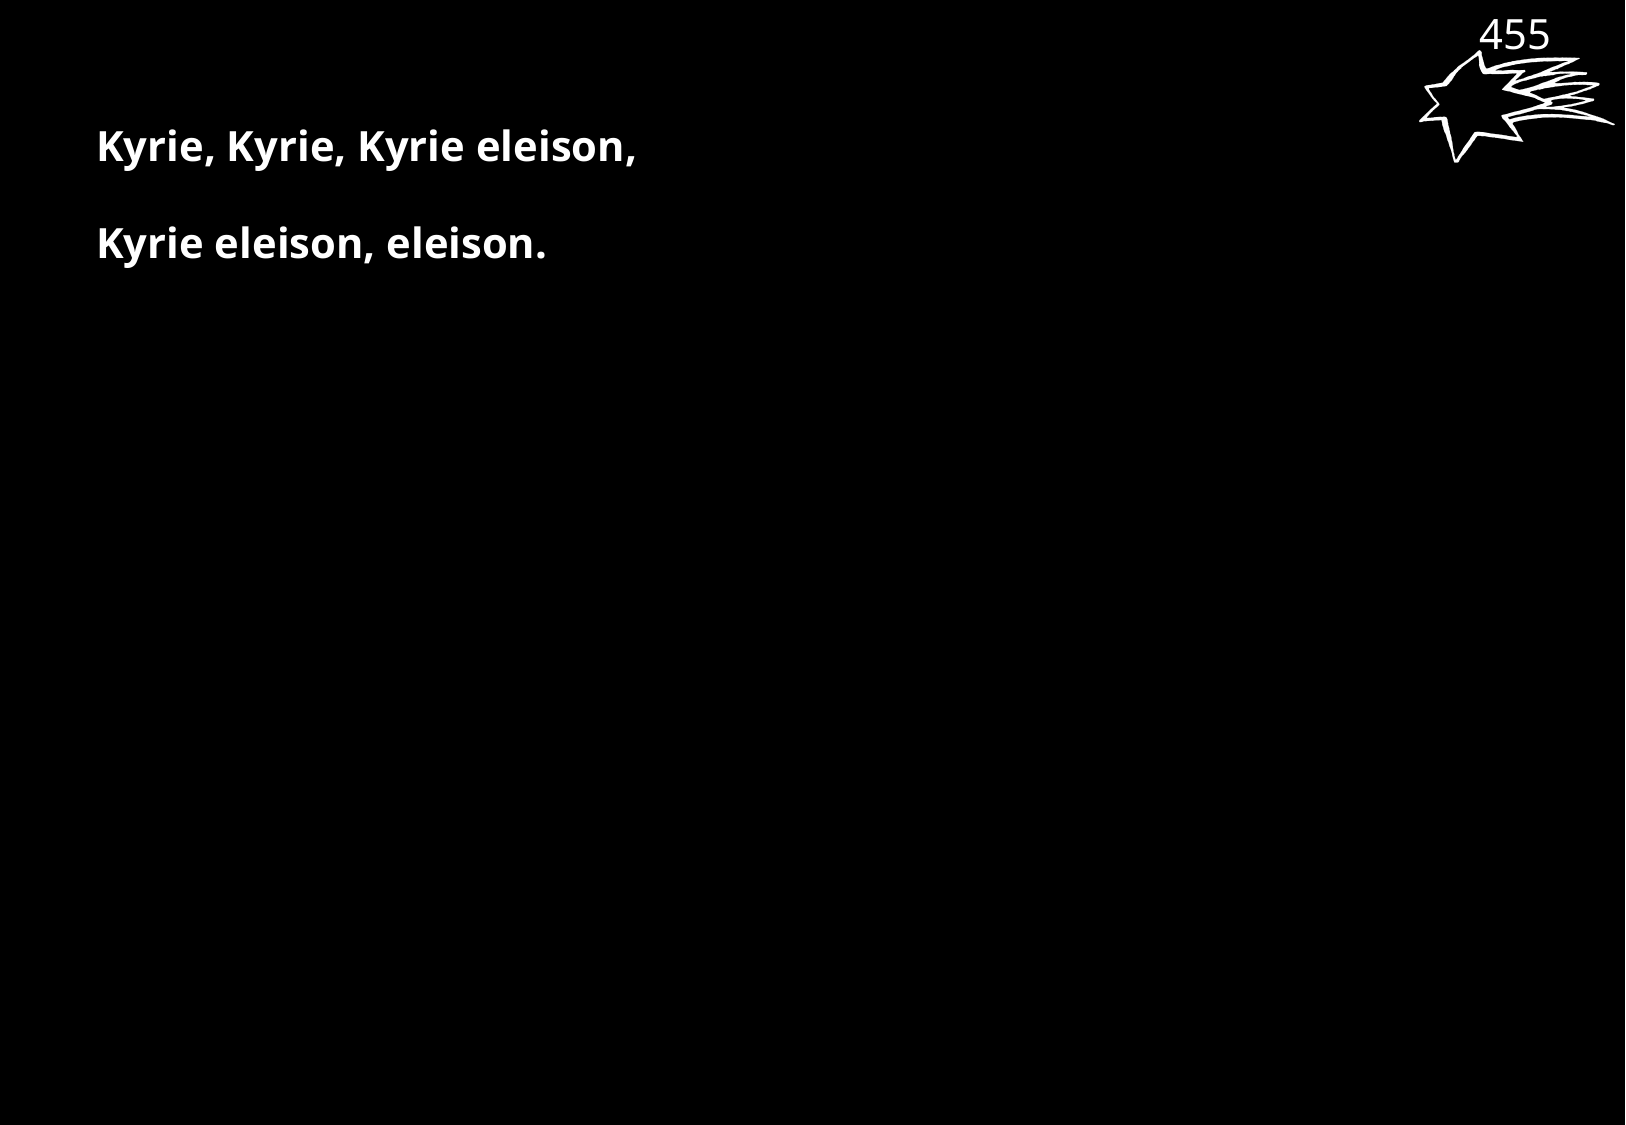

455
# Kyrie, Kyrie, Kyrie eleison,
Kyrie eleison, eleison.